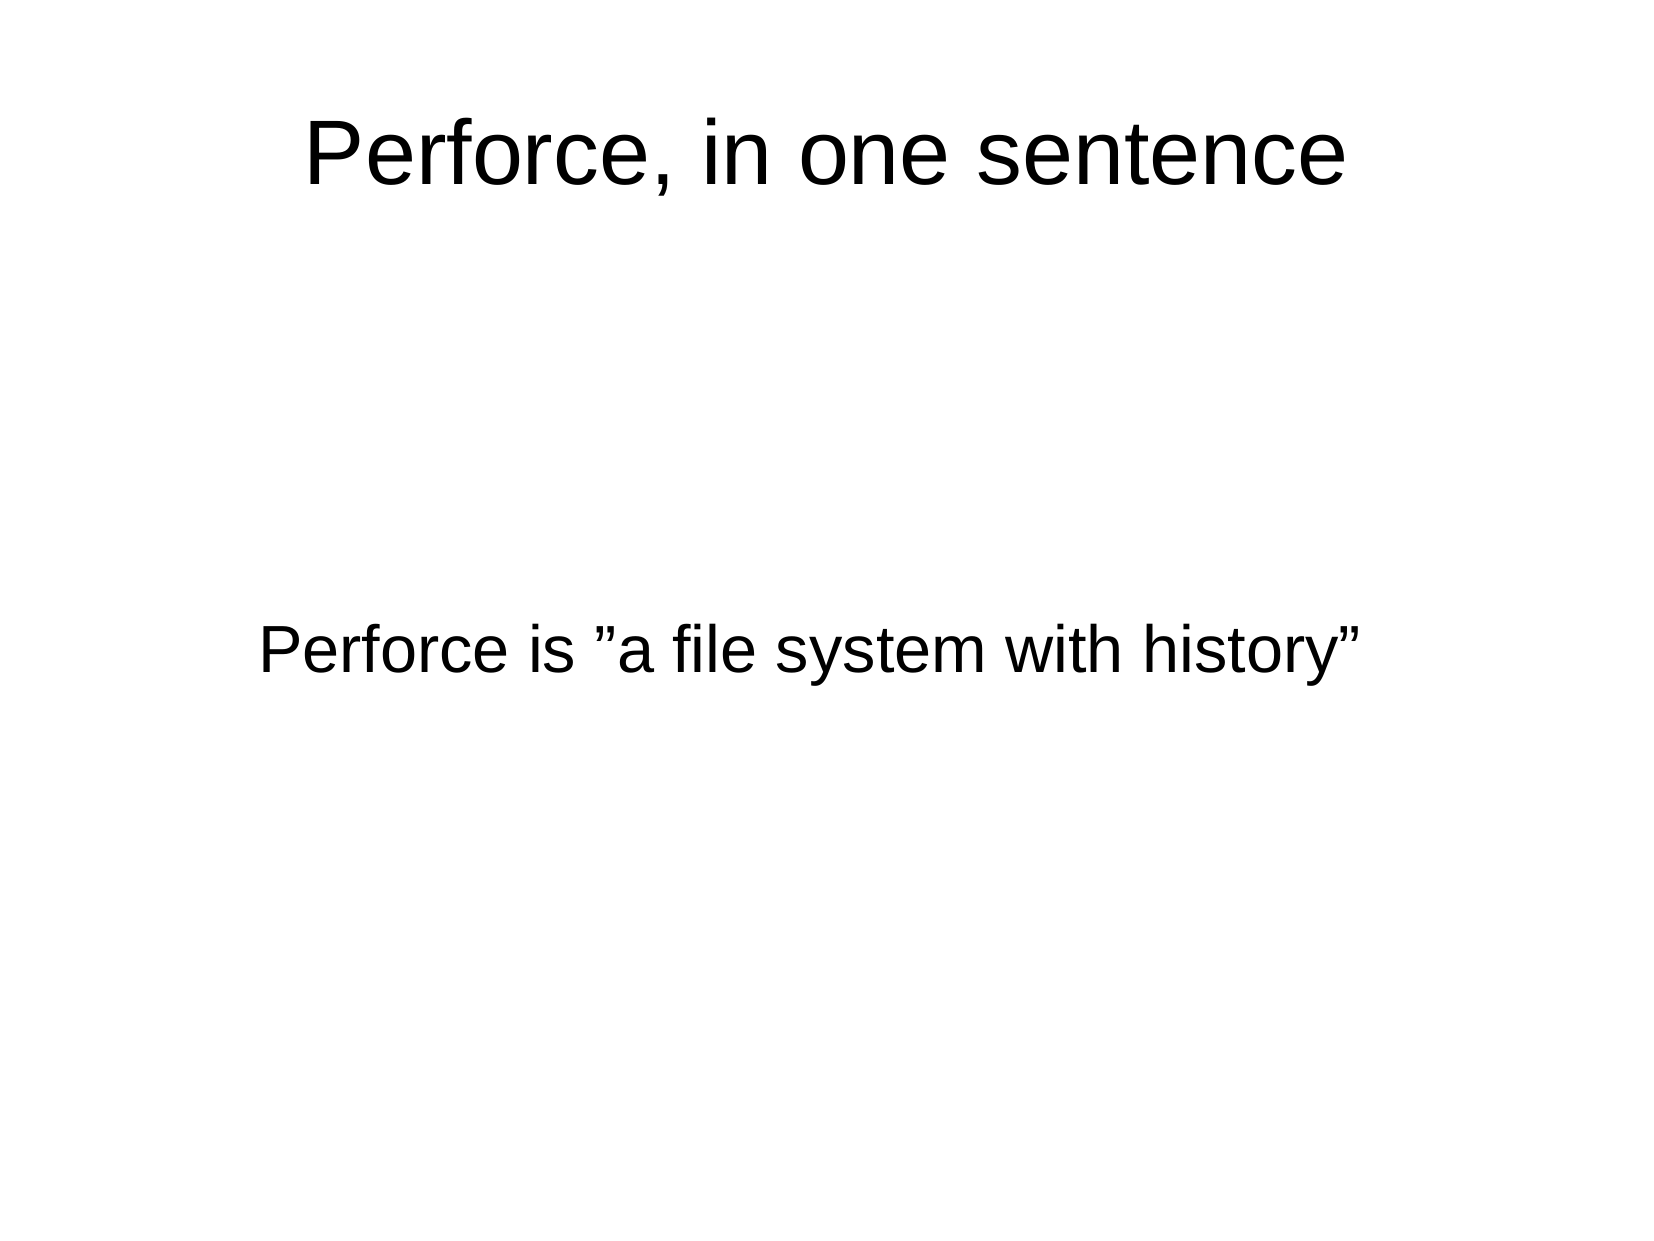

# Perforce, in one sentence
Perforce is ”a file system with history”